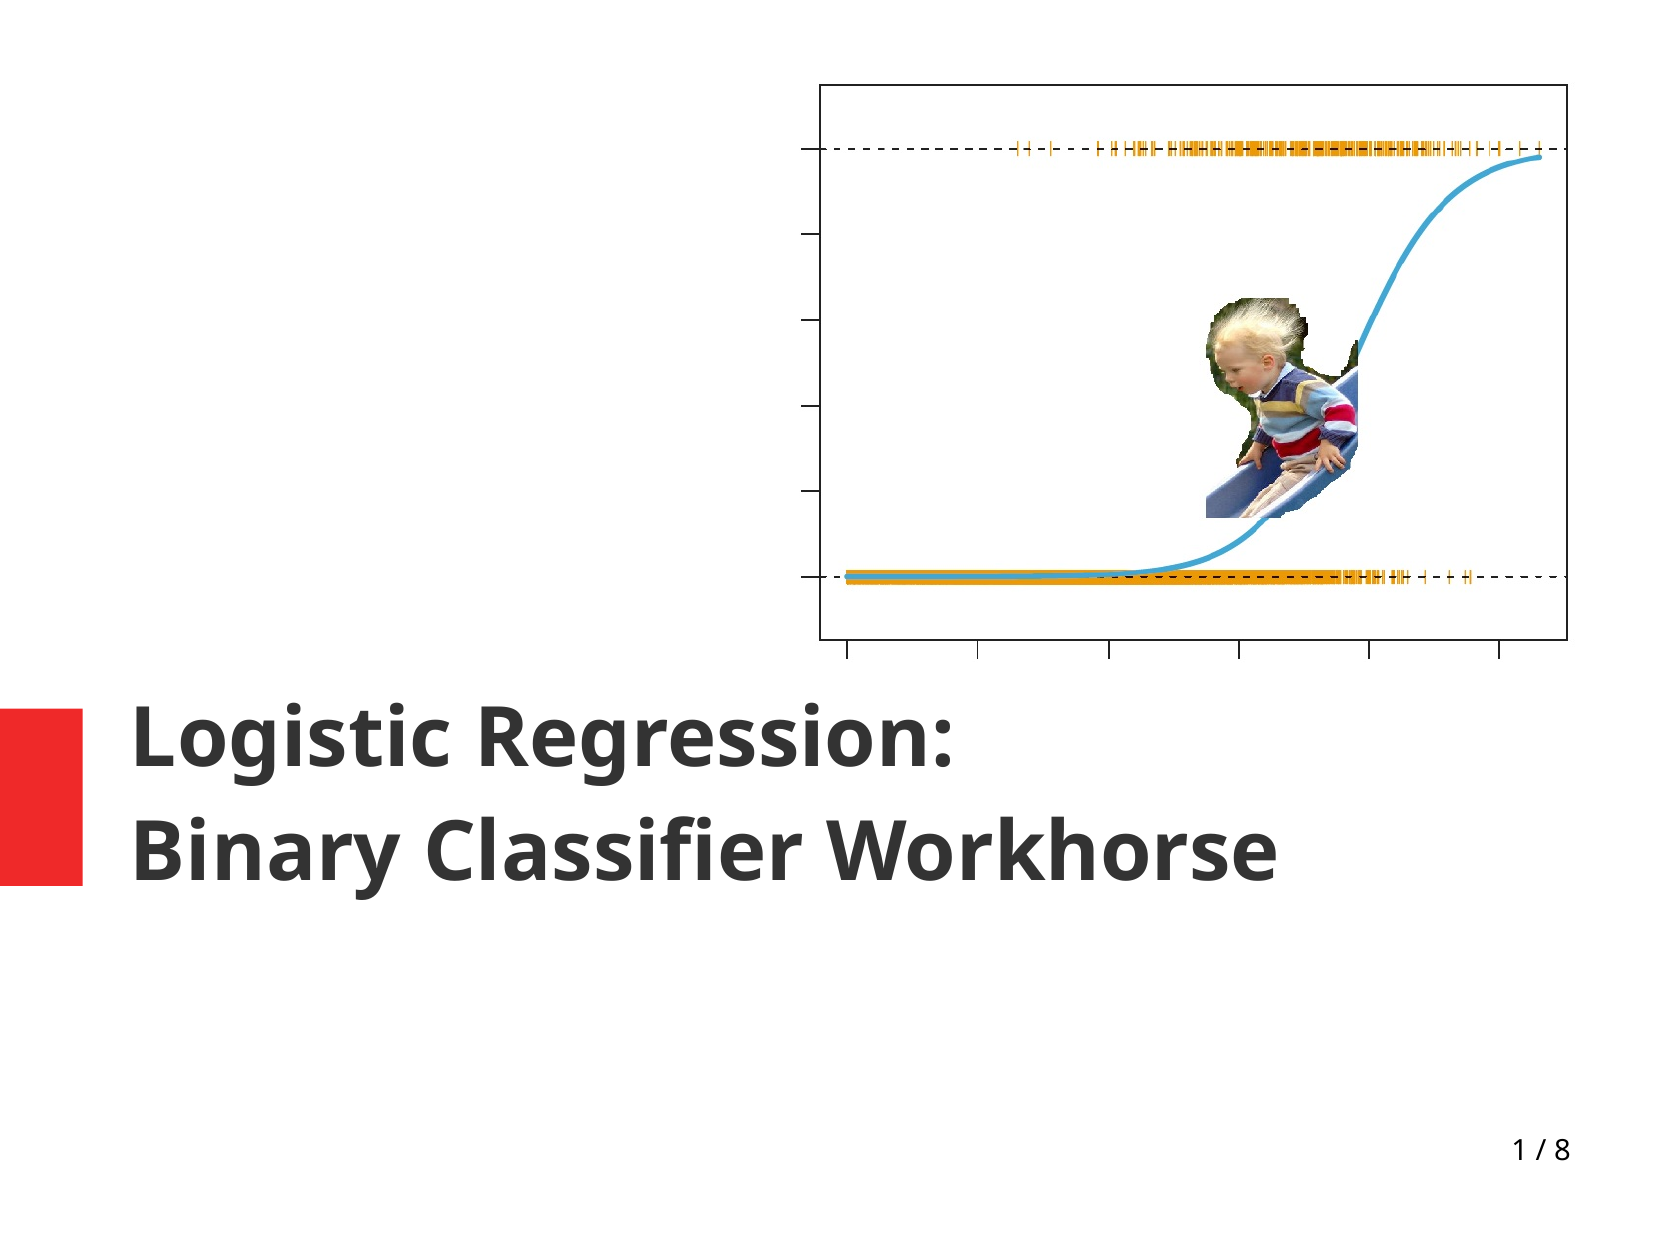

# Logistic Regression: Binary Classifier Workhorse
1